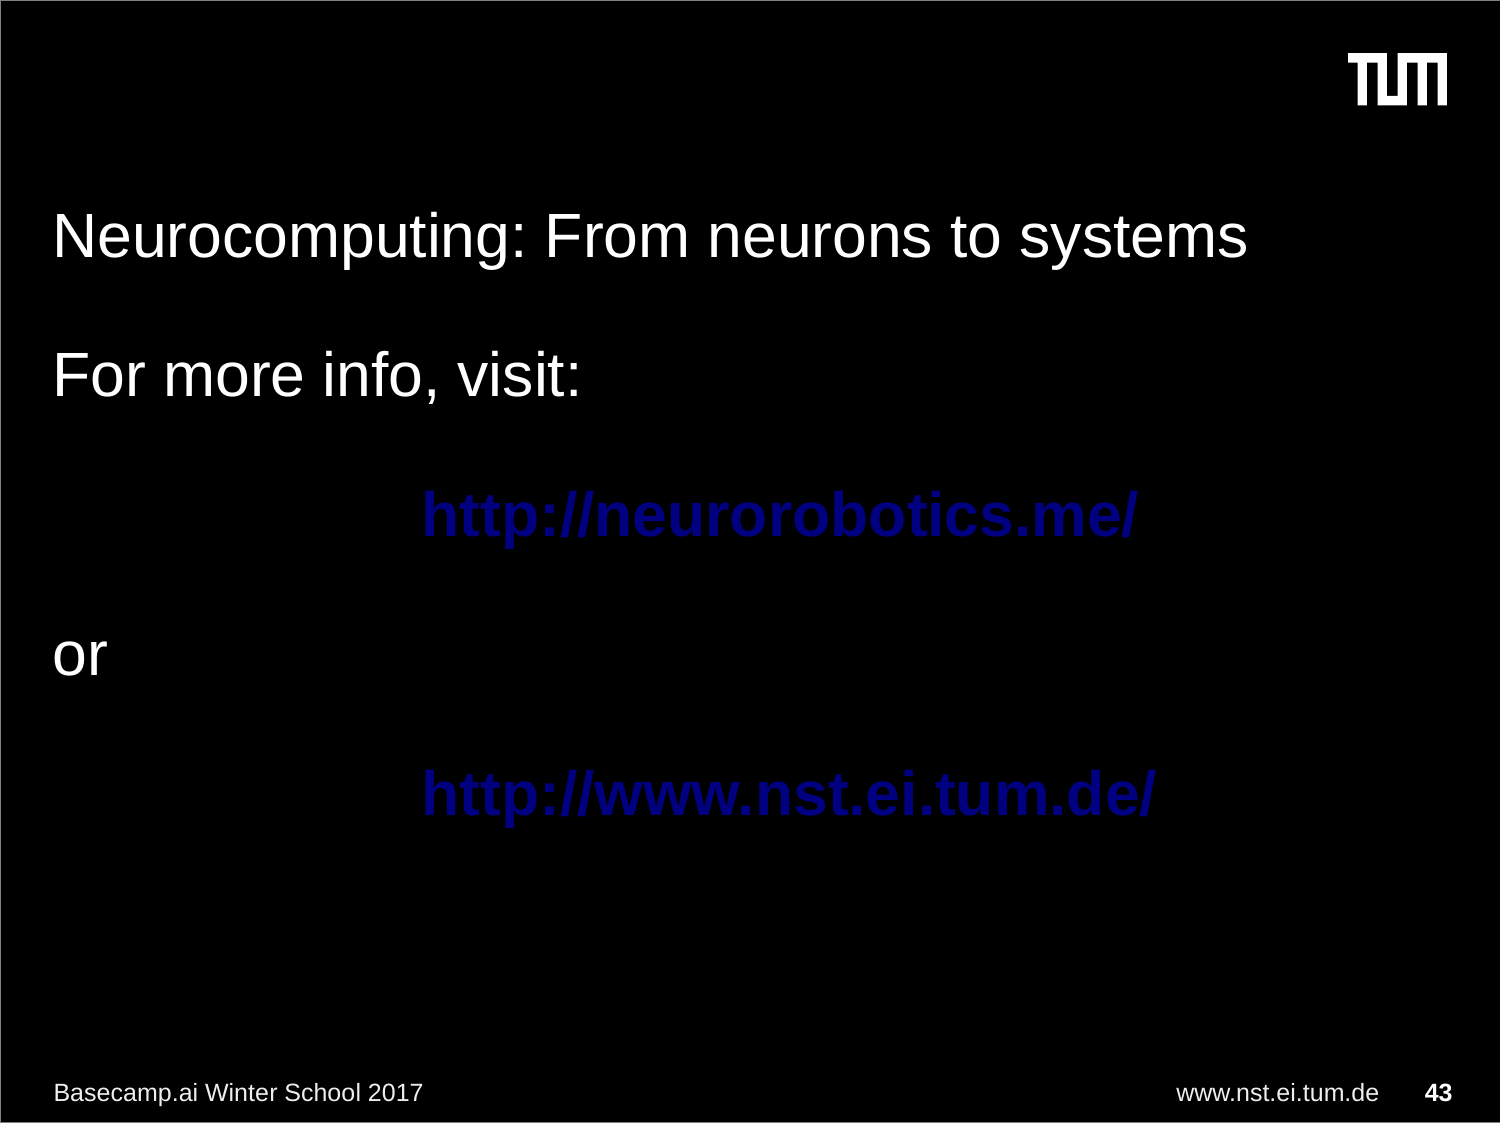

# Neurocomputing: From neurons to systems For more info, visit: http://neurorobotics.me/ or http://www.nst.ei.tum.de/